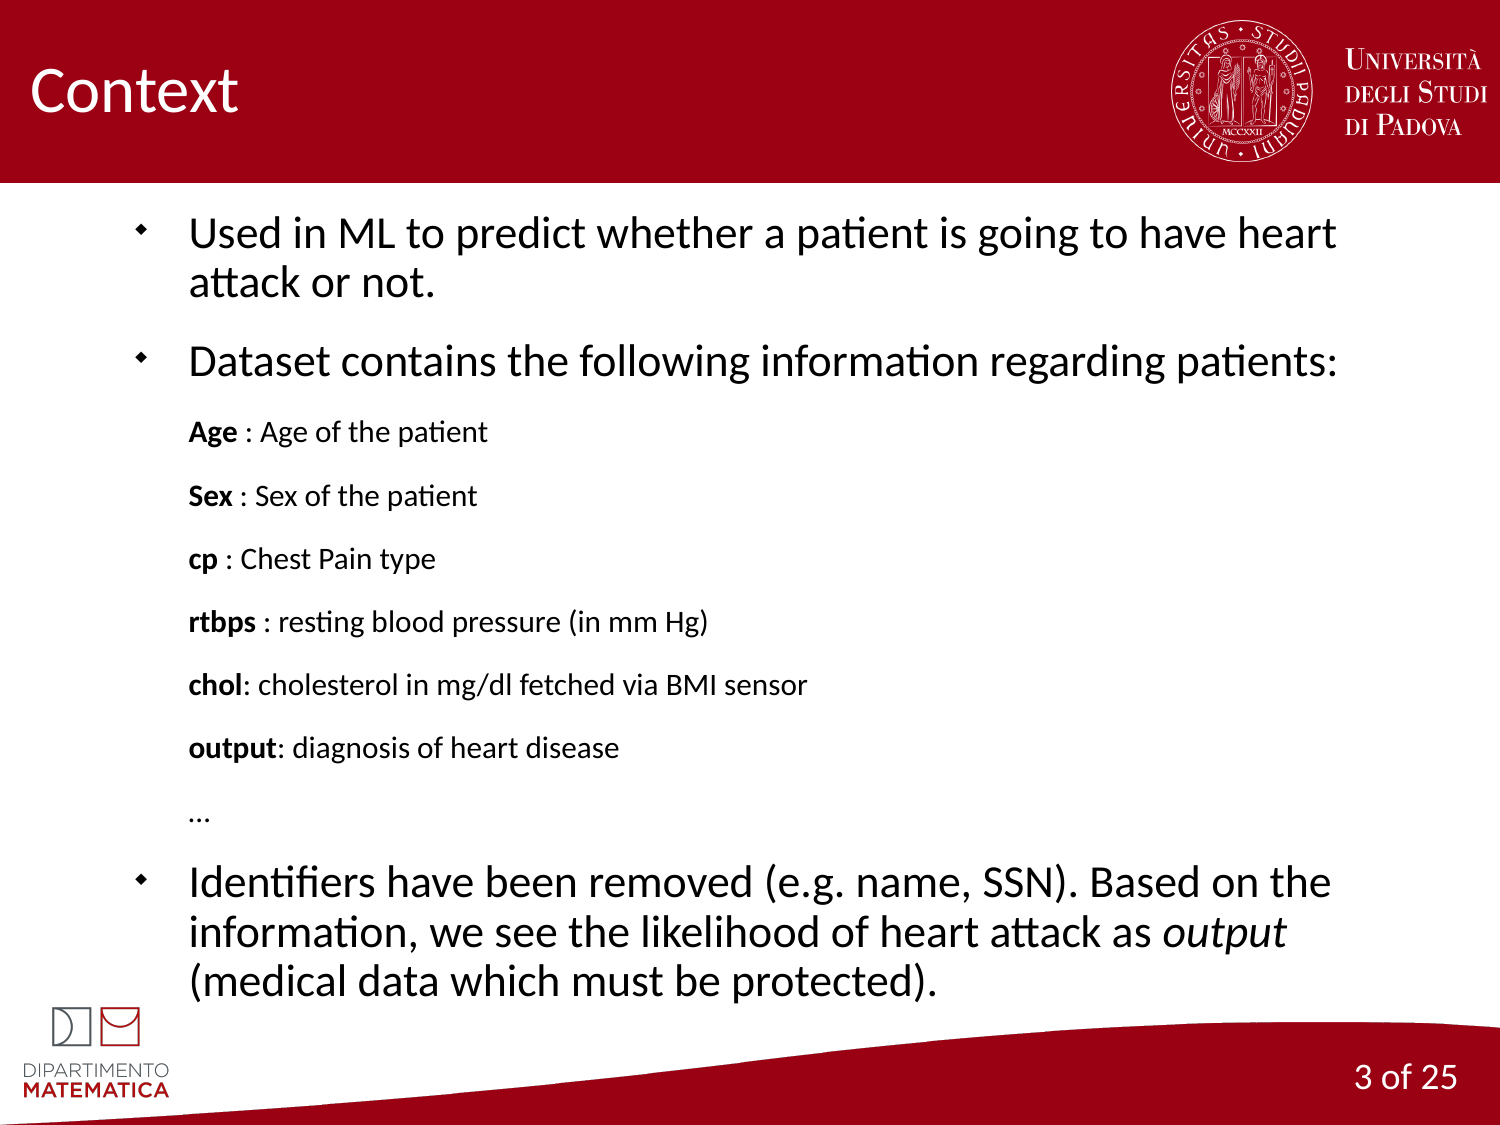

# Context
Used in ML to predict whether a patient is going to have heart attack or not.
Dataset contains the following information regarding patients:
Age : Age of the patient
Sex : Sex of the patient
cp : Chest Pain type
rtbps : resting blood pressure (in mm Hg)
chol: cholesterol in mg/dl fetched via BMI sensor
output: diagnosis of heart disease
…
Identifiers have been removed (e.g. name, SSN). Based on the information, we see the likelihood of heart attack as output (medical data which must be protected).
 of 25